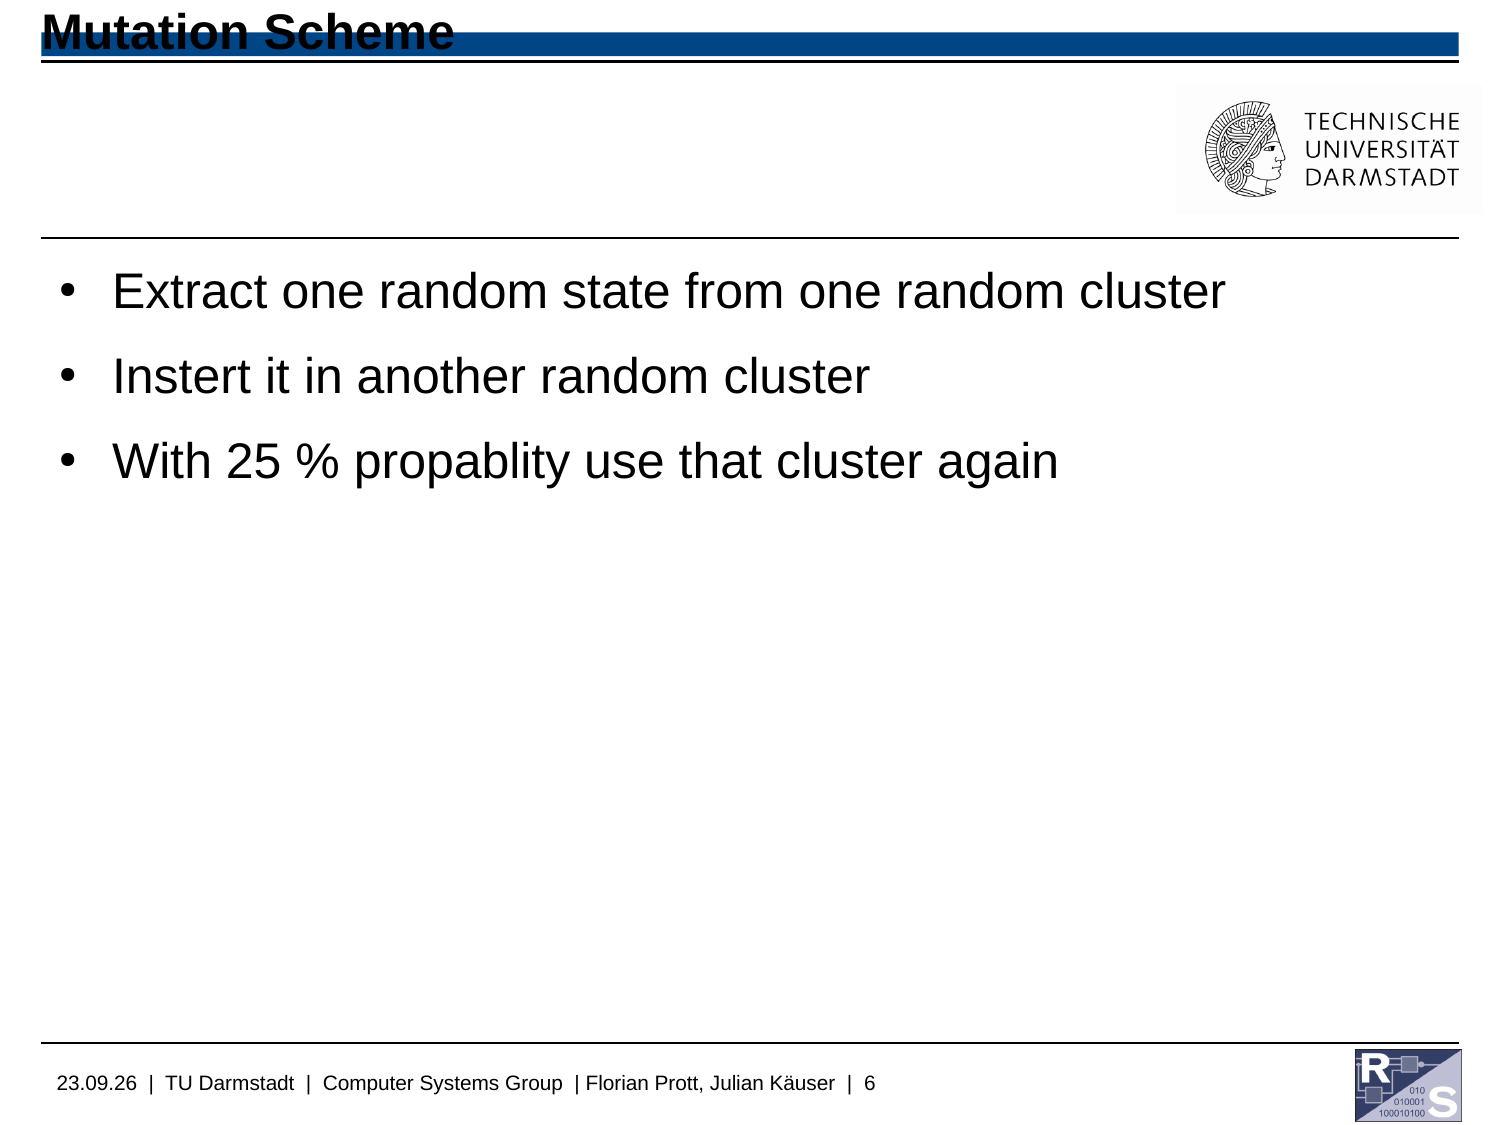

# Mutation Scheme
Extract one random state from one random cluster
Instert it in another random cluster
With 25 % propablity use that cluster again